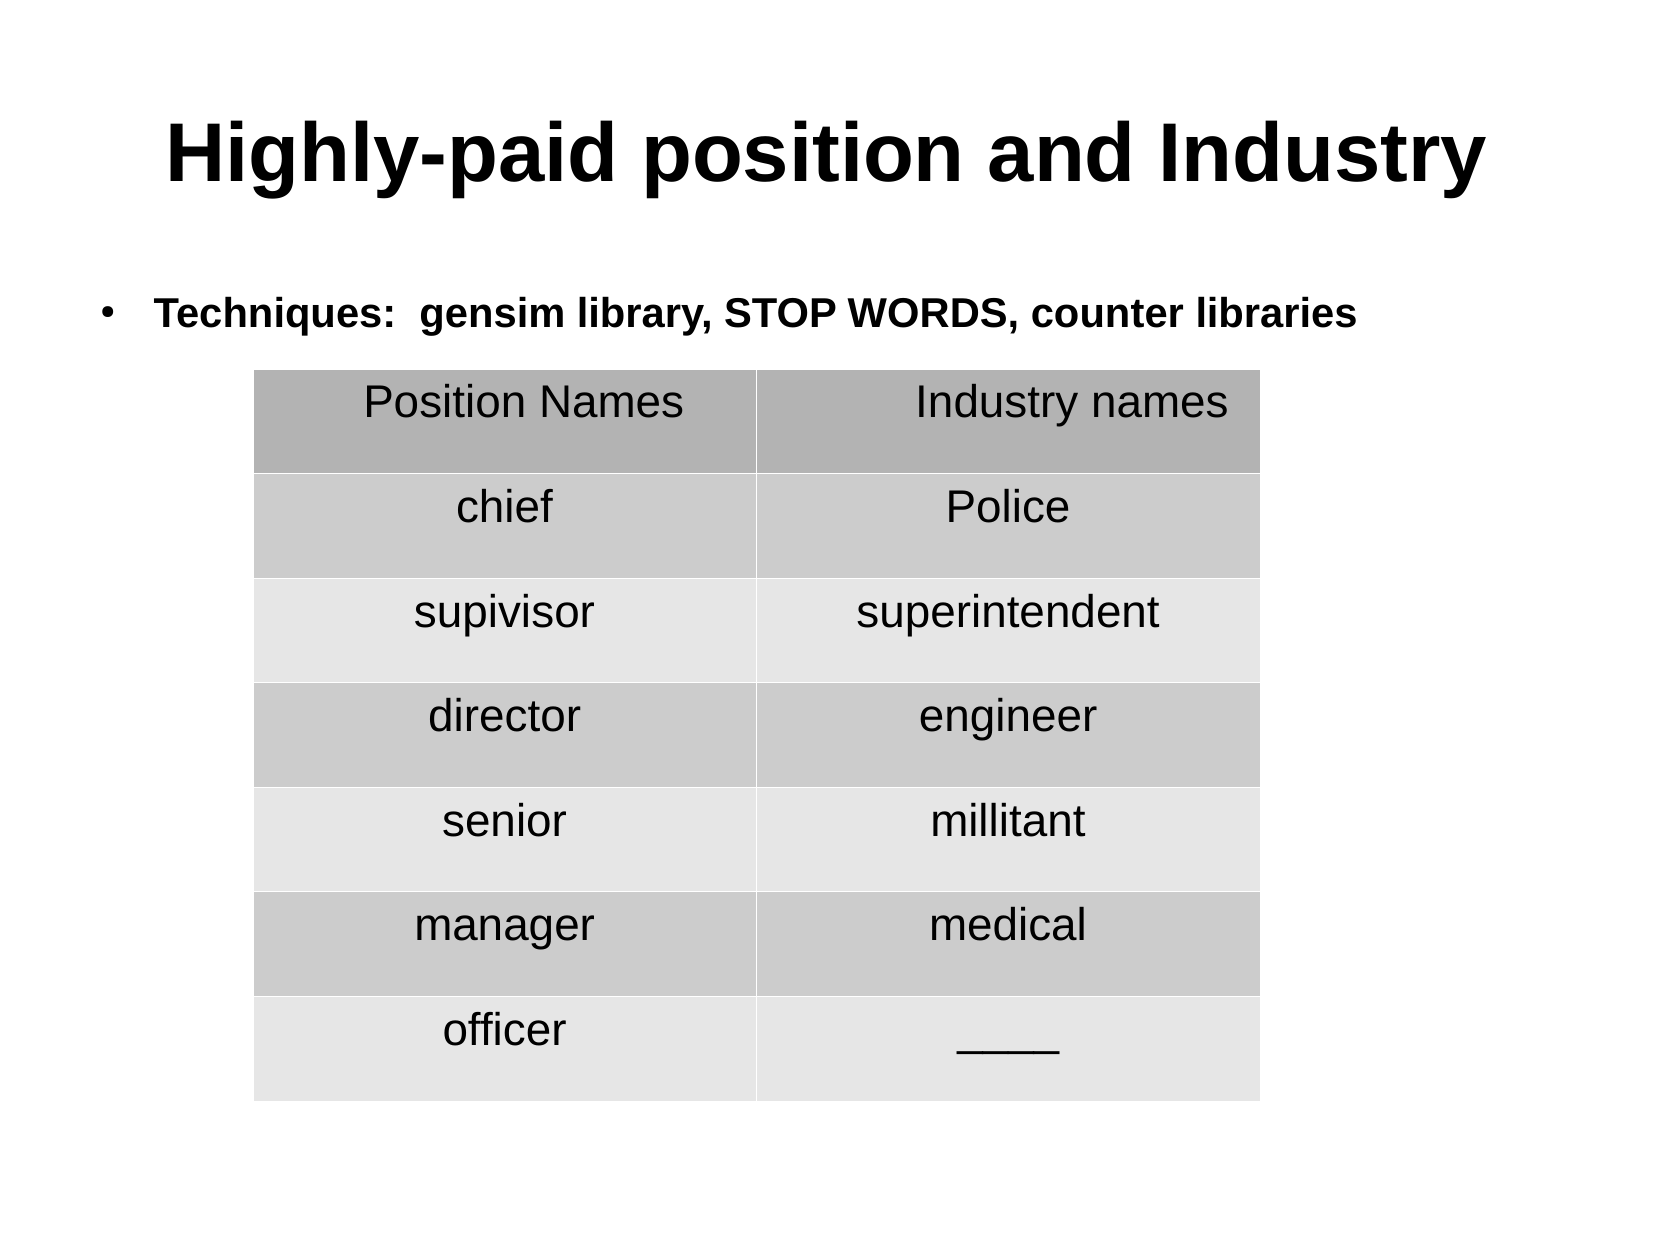

# Highly-paid position and Industry
Techniques: gensim library, STOP WORDS, counter libraries
| Position Names | Industry names |
| --- | --- |
| chief | Police |
| supivisor | superintendent |
| director | engineer |
| senior | millitant |
| manager | medical |
| officer | \_\_\_\_ |